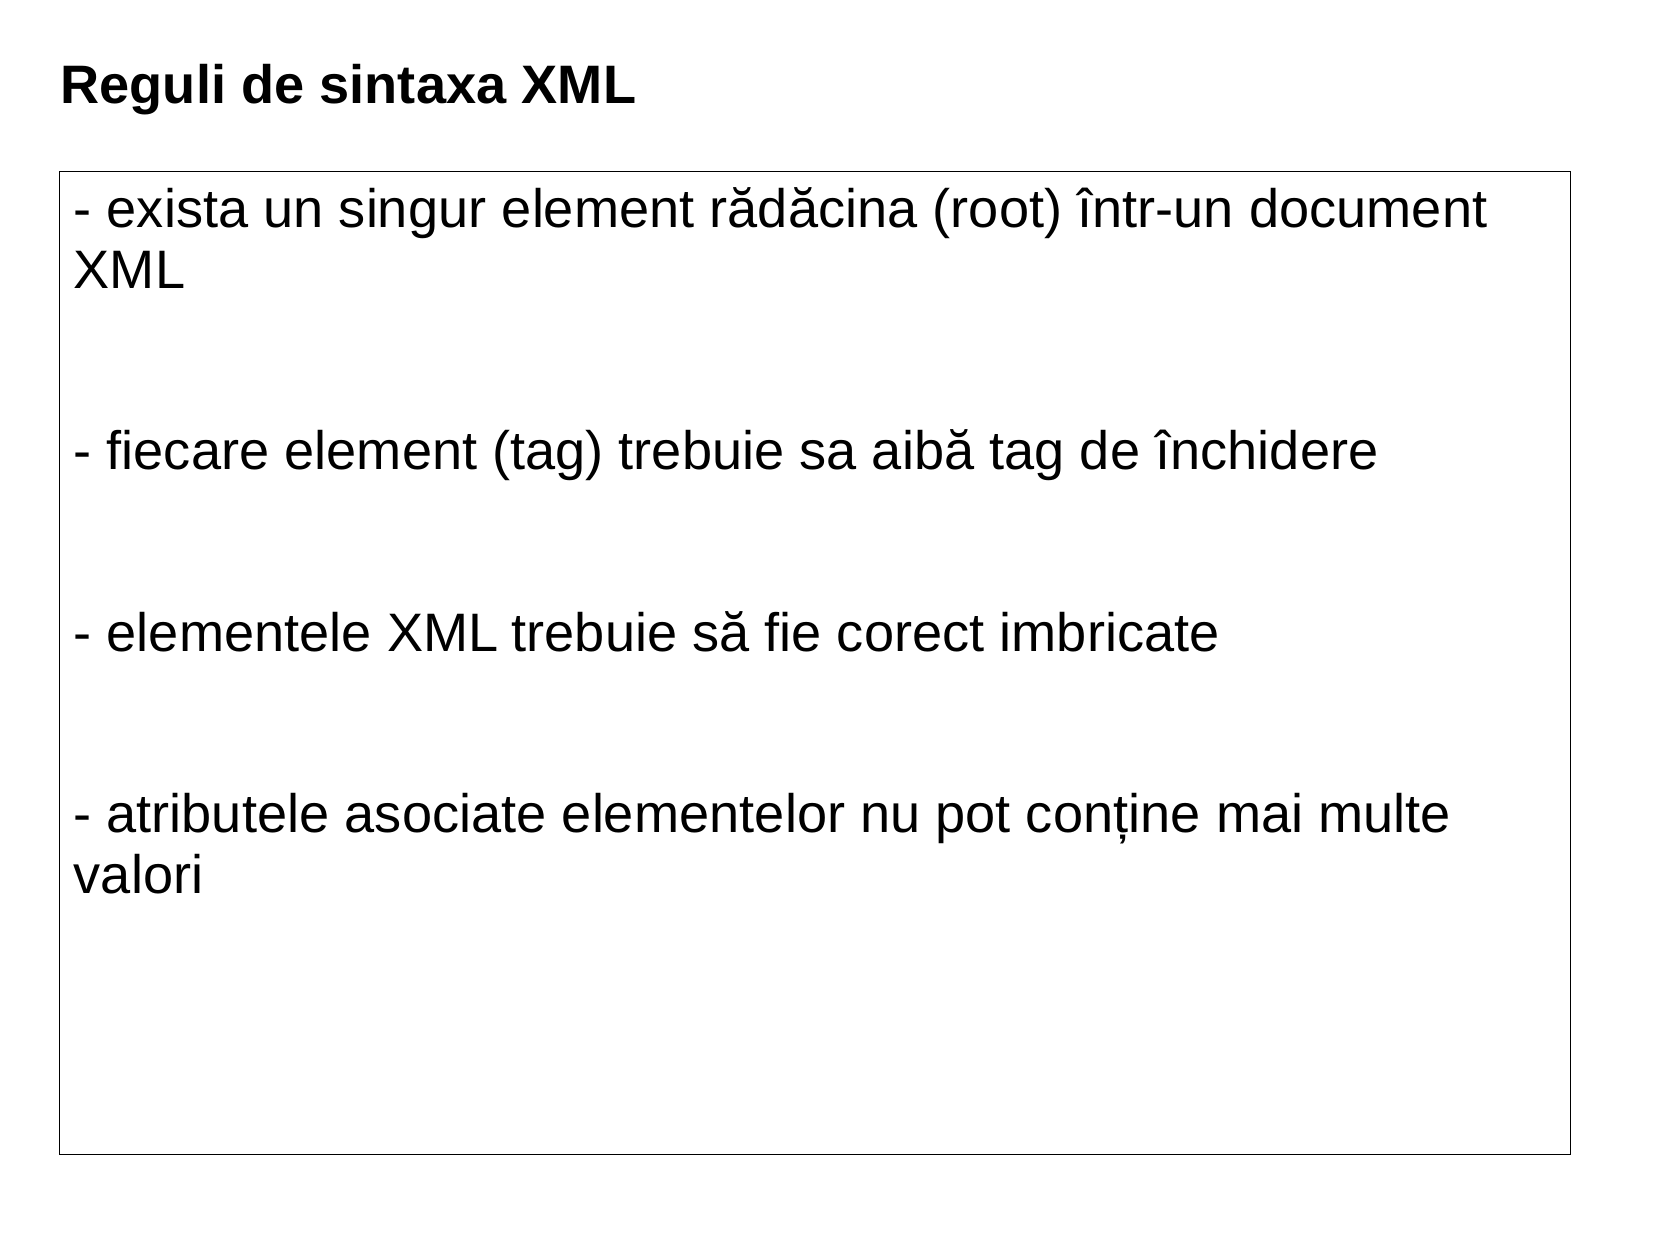

Reguli de sintaxa XML
- exista un singur element rădăcina (root) într-un document XML
- fiecare element (tag) trebuie sa aibă tag de închidere
- elementele XML trebuie să fie corect imbricate
- atributele asociate elementelor nu pot conține mai multe valori